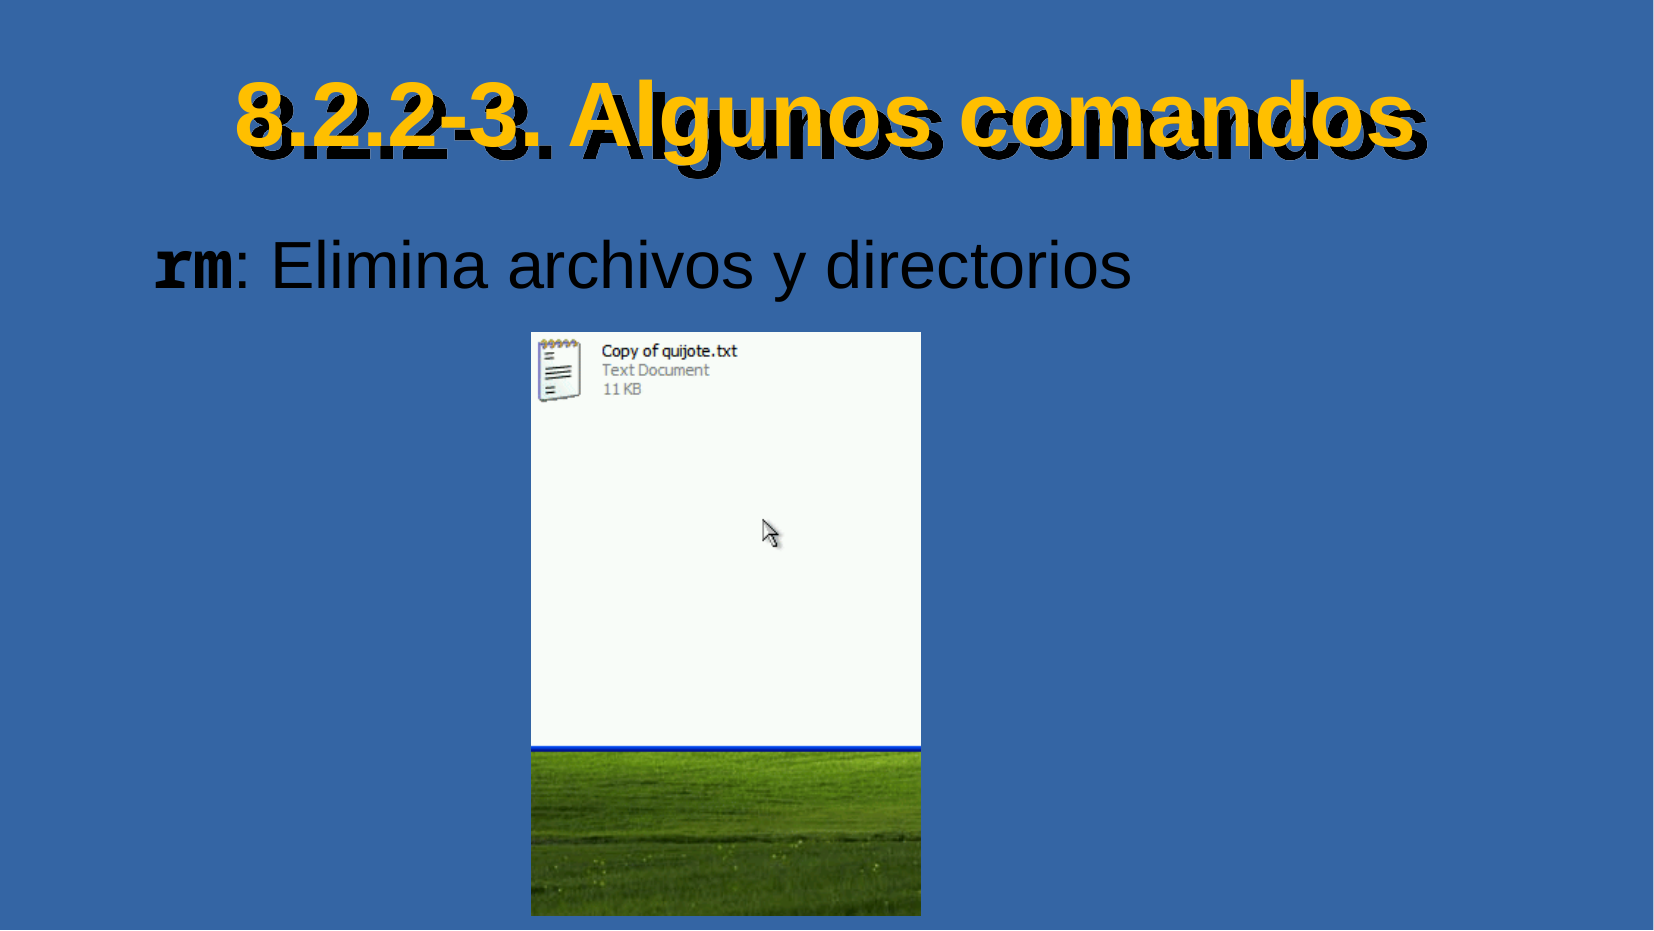

# 8.2.2-3. Algunos comandos
rm: Elimina archivos y directorios